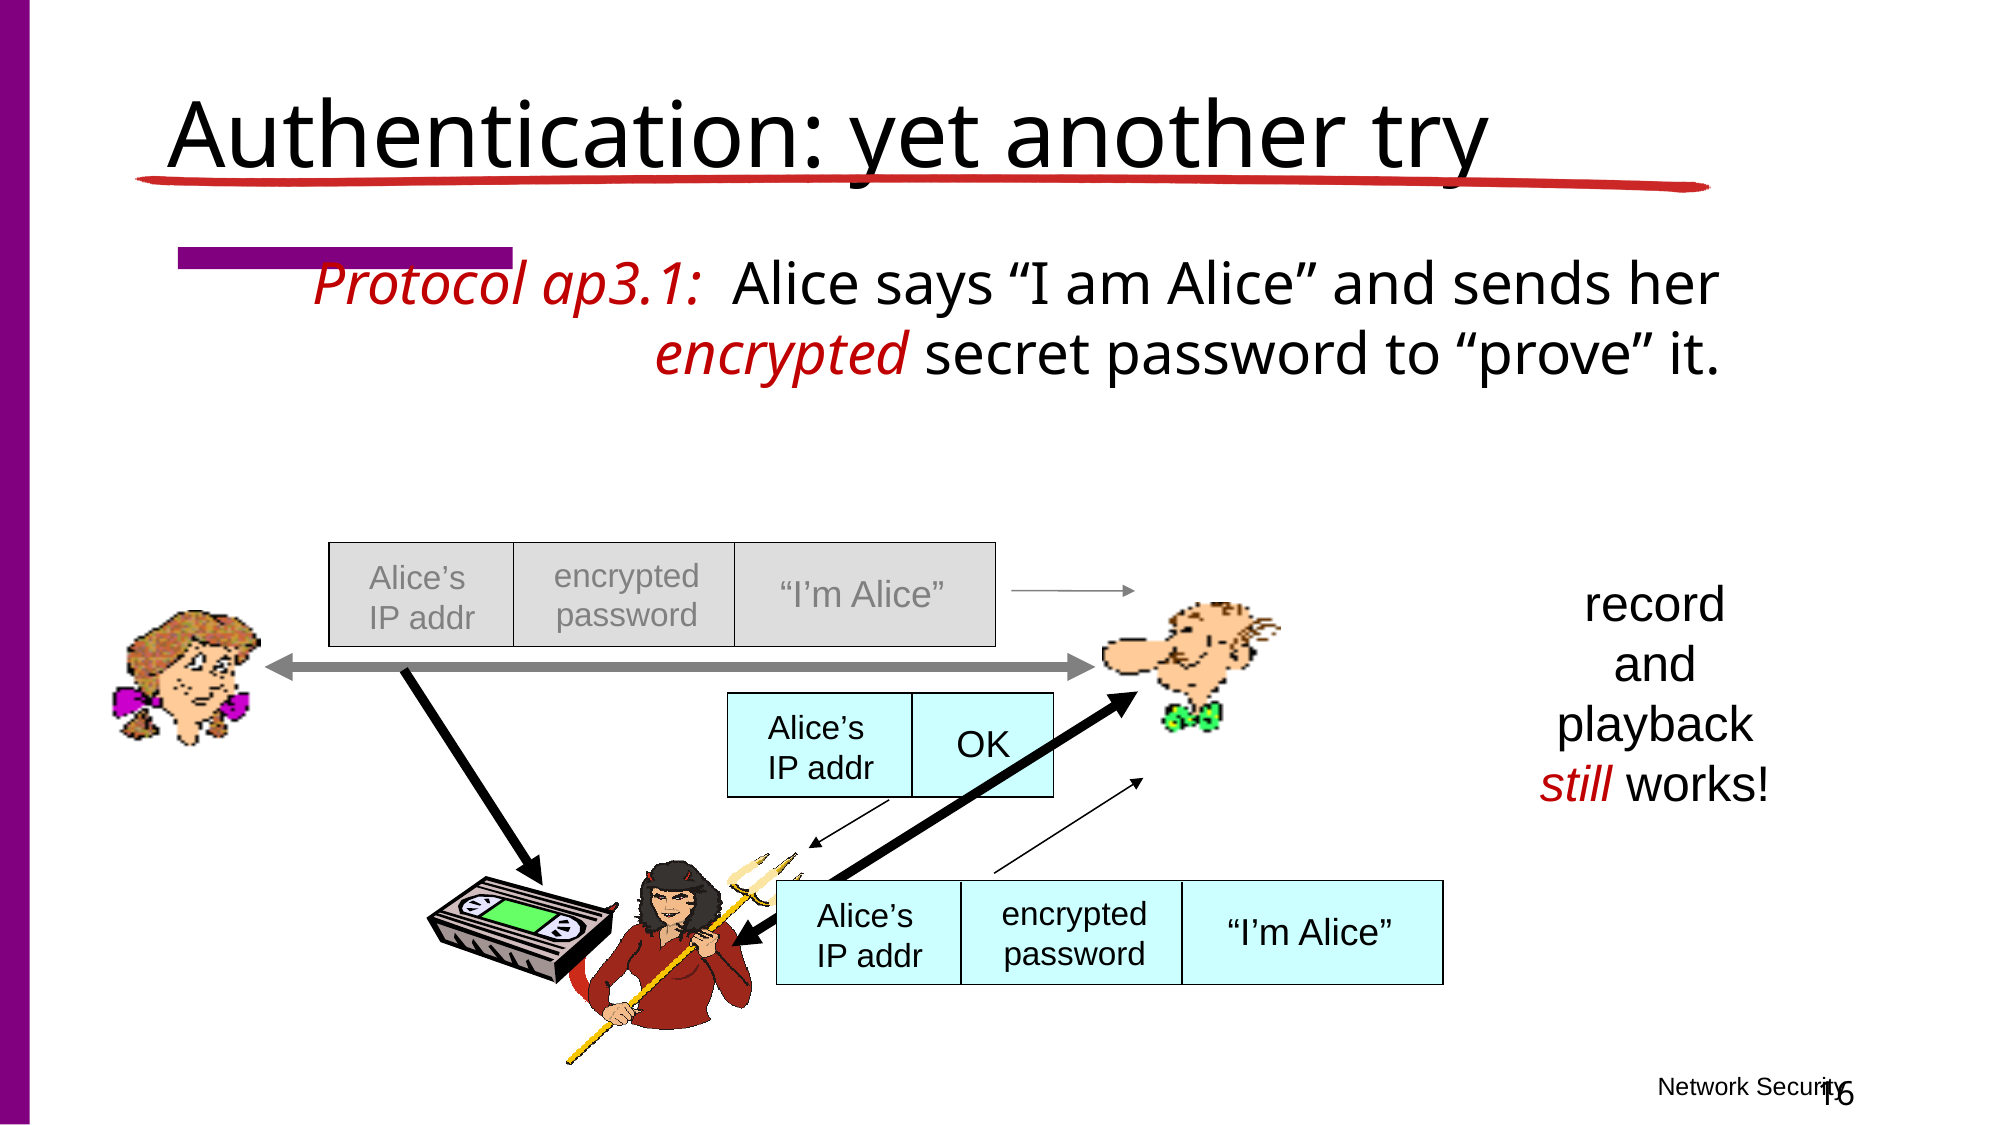

# Authentication: yet another try
Protocol ap3.1: Alice says “I am Alice” and sends her
 encrypted secret password to “prove” it.
encrypted
password
Alice’s
IP addr
“I’m Alice”
record
and
playback
still works!
Alice’s
IP addr
OK
encrypted
password
Alice’s
IP addr
“I’m Alice”
Network Security